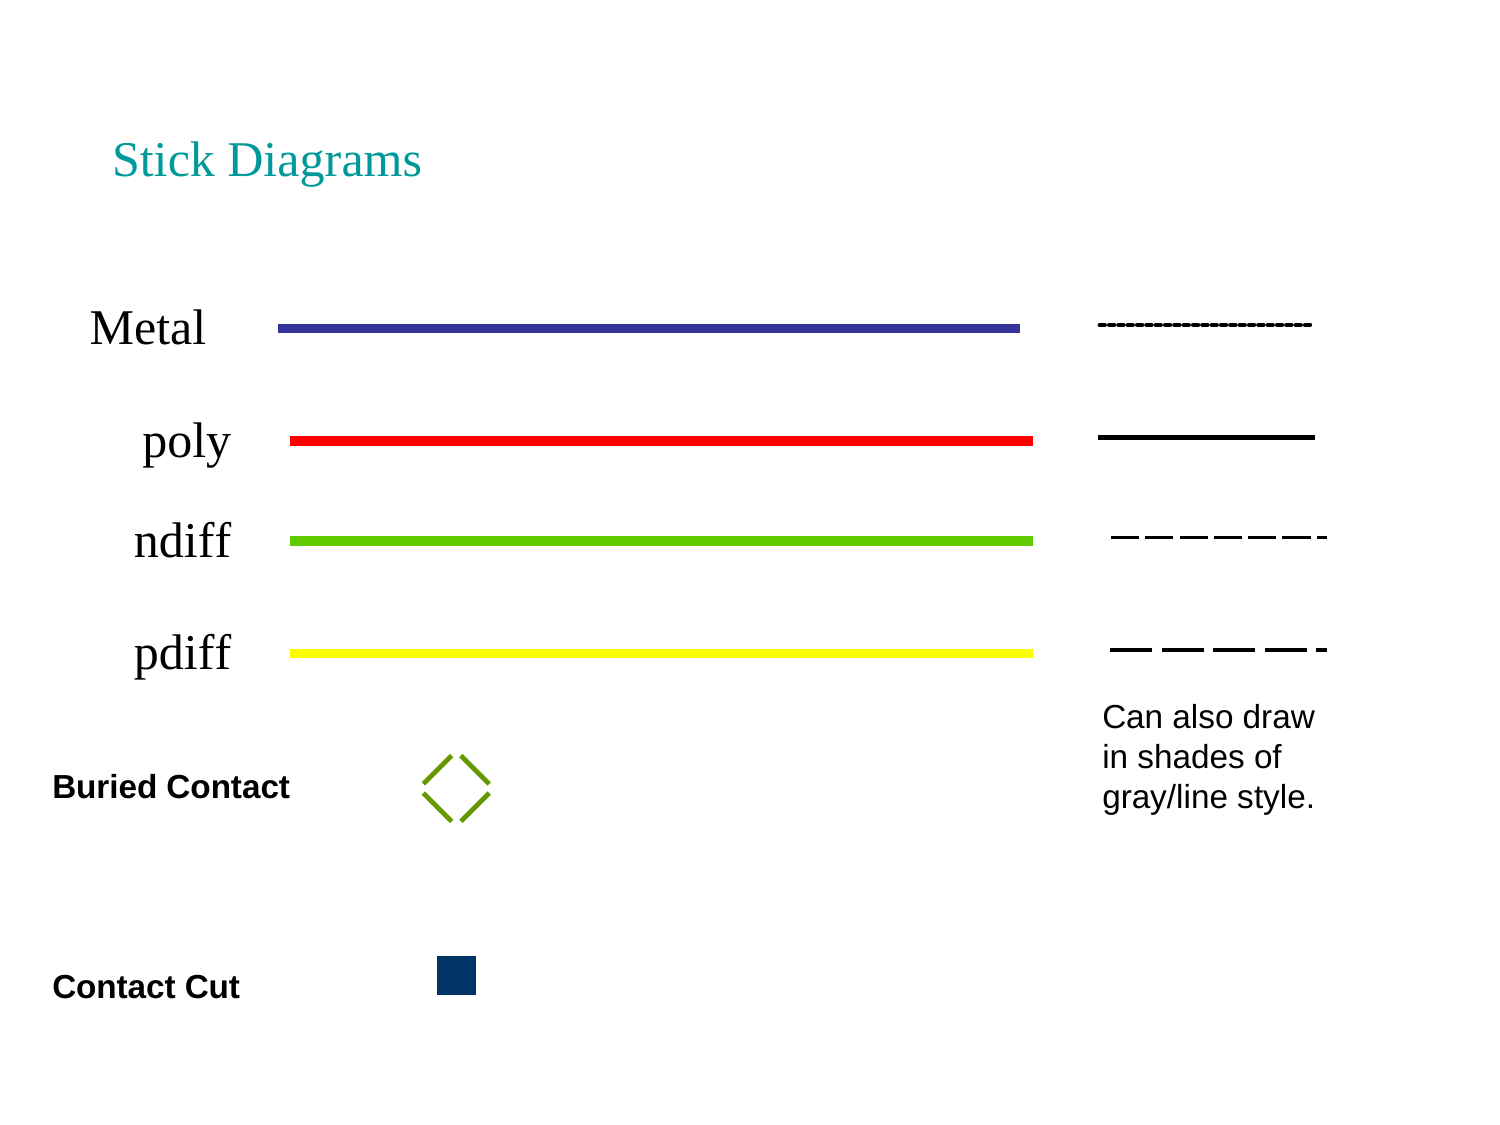

Stick Diagrams
 Metal
poly
ndiff
pdiff
Can also draw
in shades of
gray/line style.
Buried Contact
Contact Cut